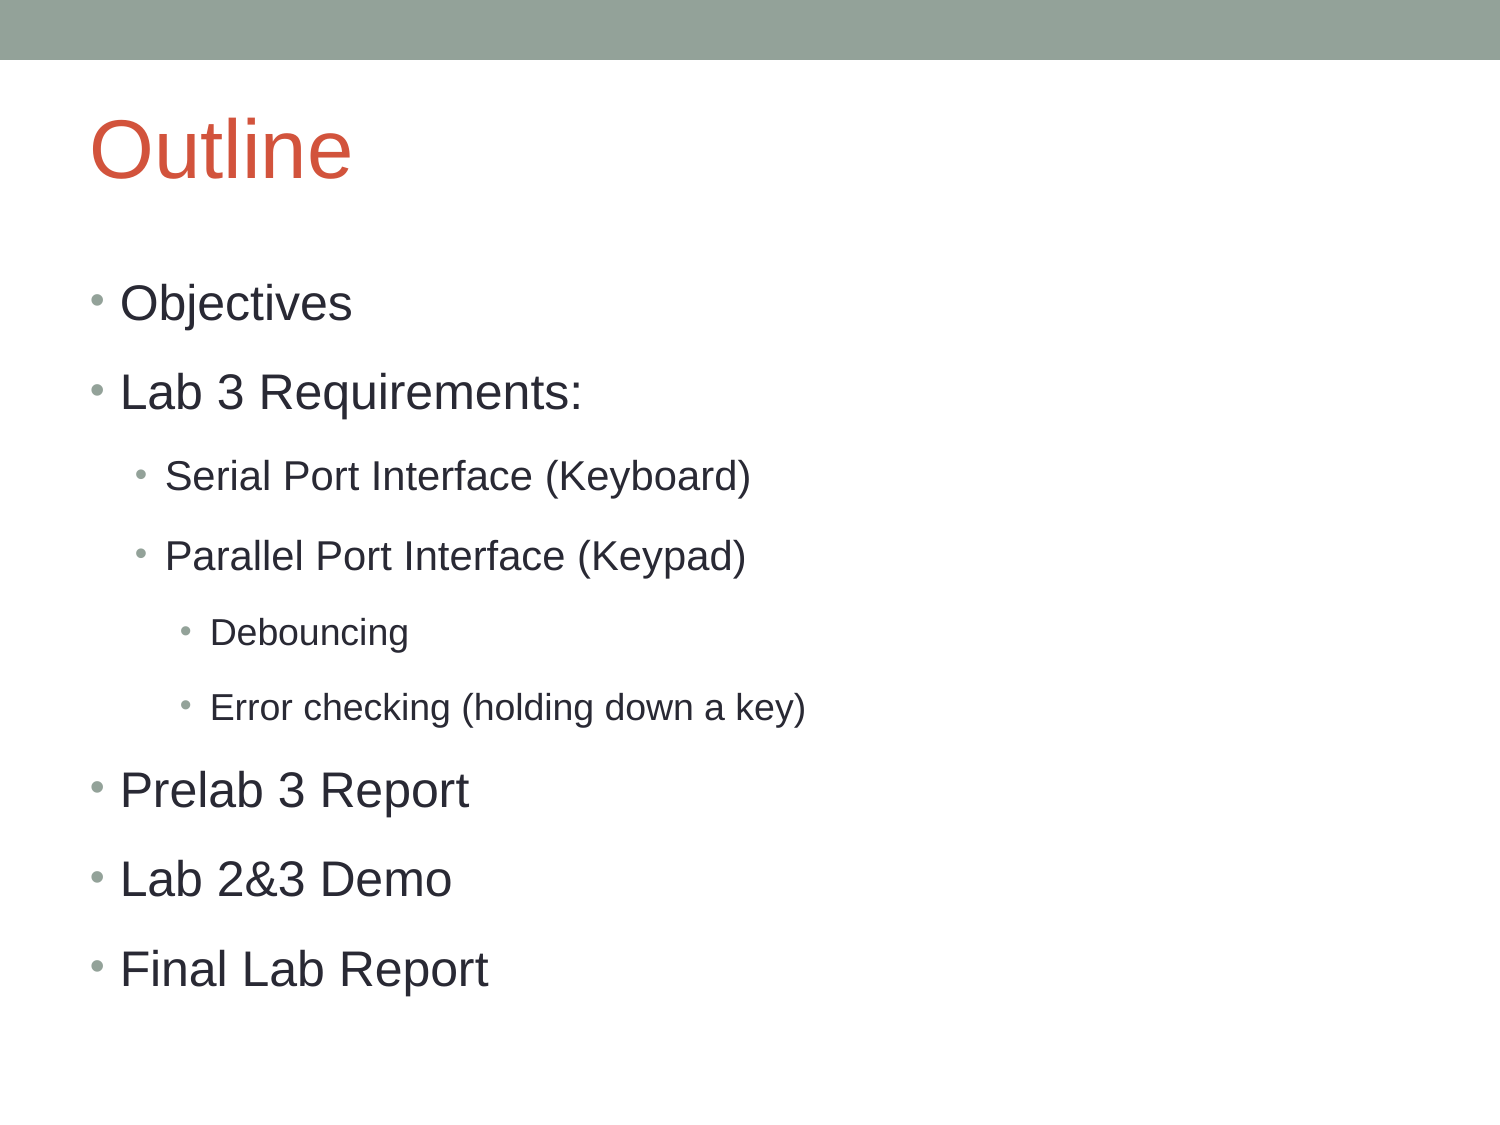

# Outline
Objectives
Lab 3 Requirements:
Serial Port Interface (Keyboard)
Parallel Port Interface (Keypad)
Debouncing
Error checking (holding down a key)
Prelab 3 Report
Lab 2&3 Demo
Final Lab Report